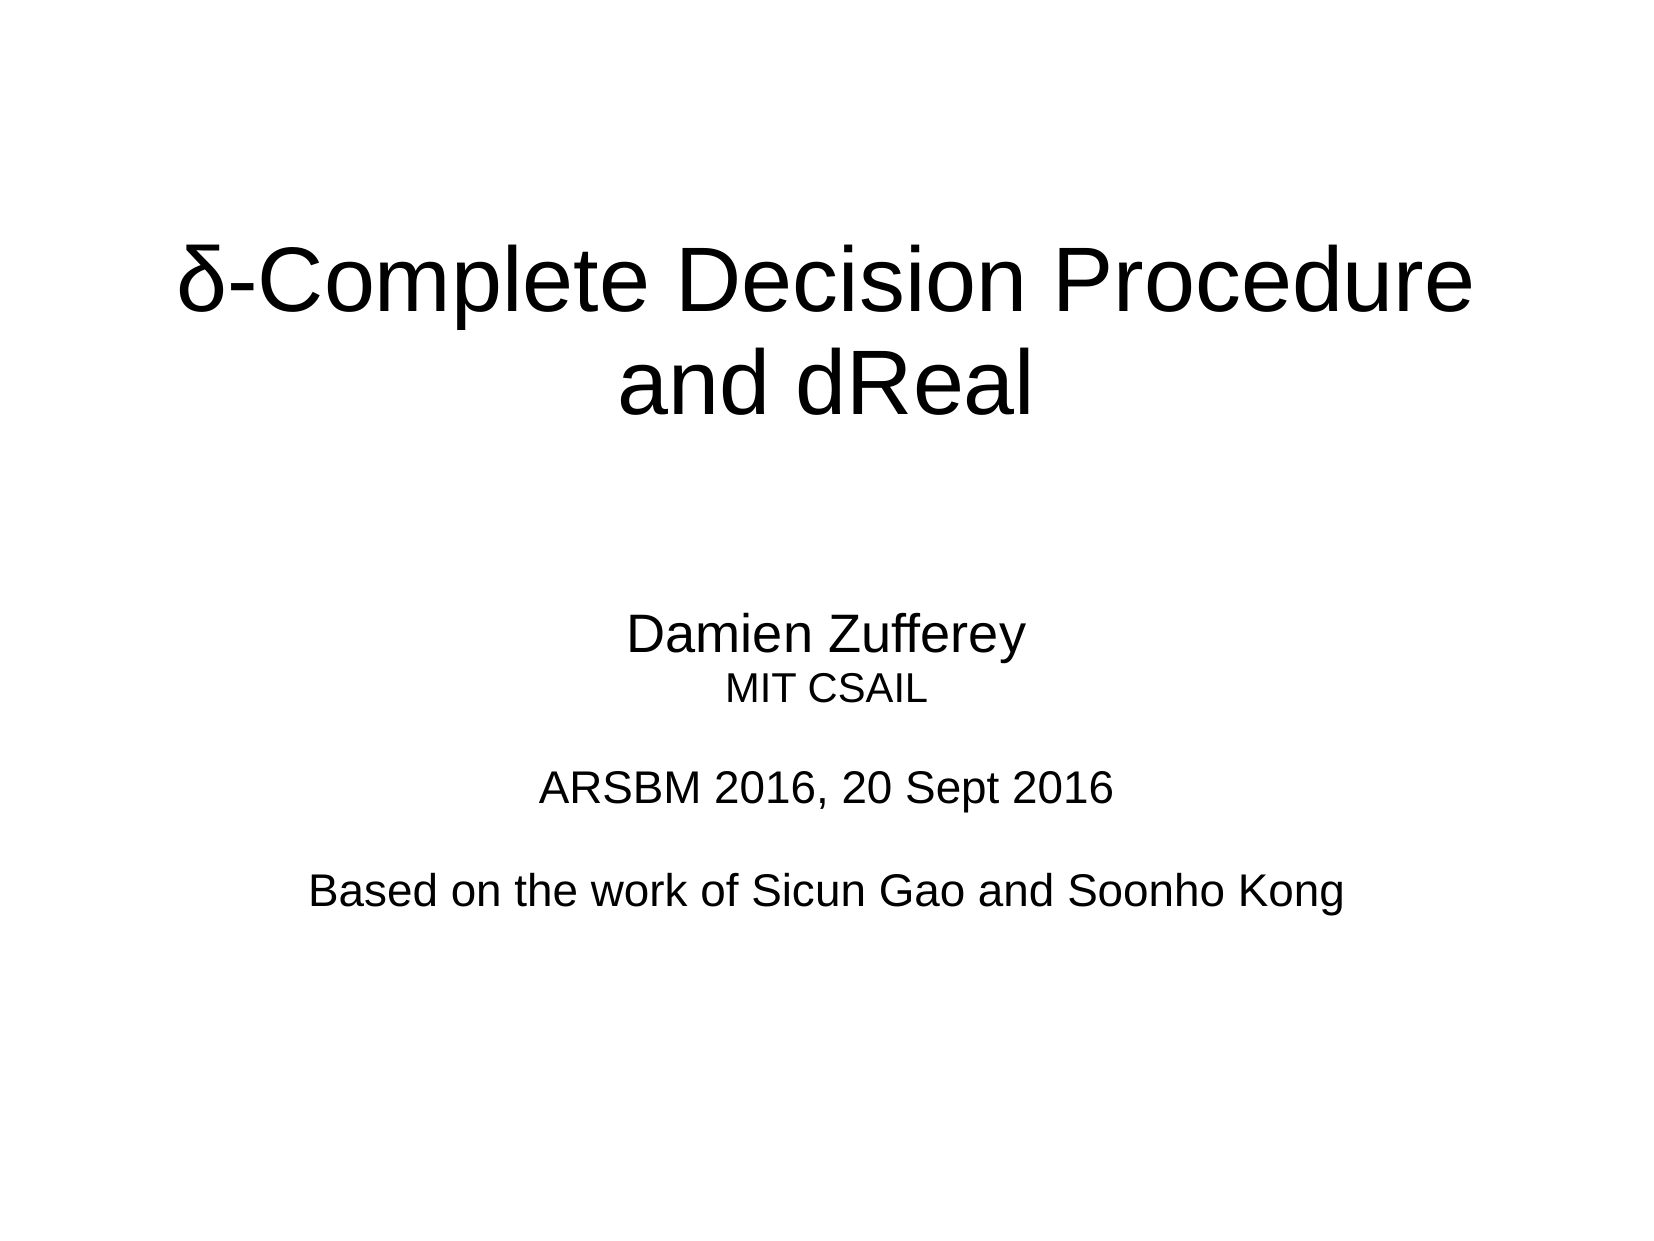

# δ-Complete Decision Procedure and dReal
Damien Zufferey
MIT CSAIL
ARSBM 2016, 20 Sept 2016
Based on the work of Sicun Gao and Soonho Kong